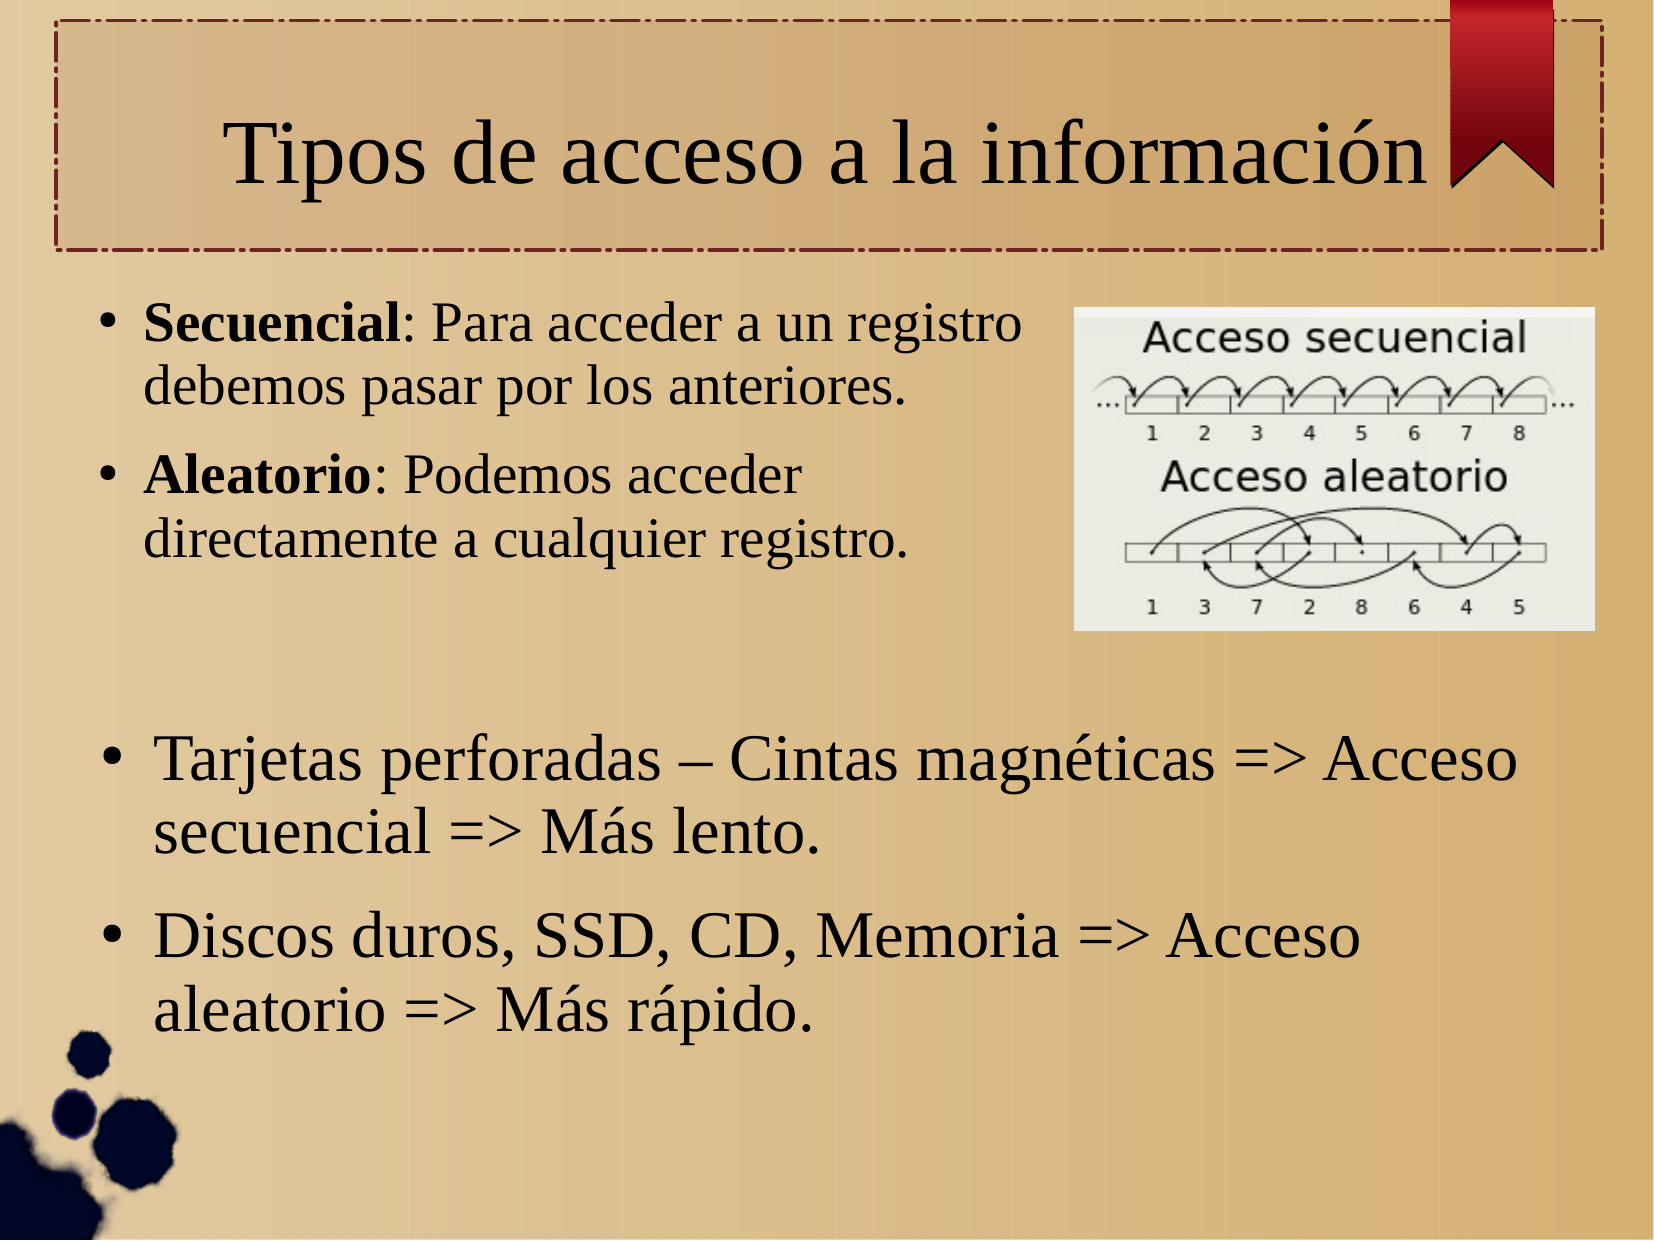

# Tipos de acceso a la información
Secuencial: Para acceder a un registro debemos pasar por los anteriores.
Aleatorio: Podemos acceder directamente a cualquier registro.
Tarjetas perforadas – Cintas magnéticas => Acceso secuencial => Más lento.
Discos duros, SSD, CD, Memoria => Acceso aleatorio => Más rápido.